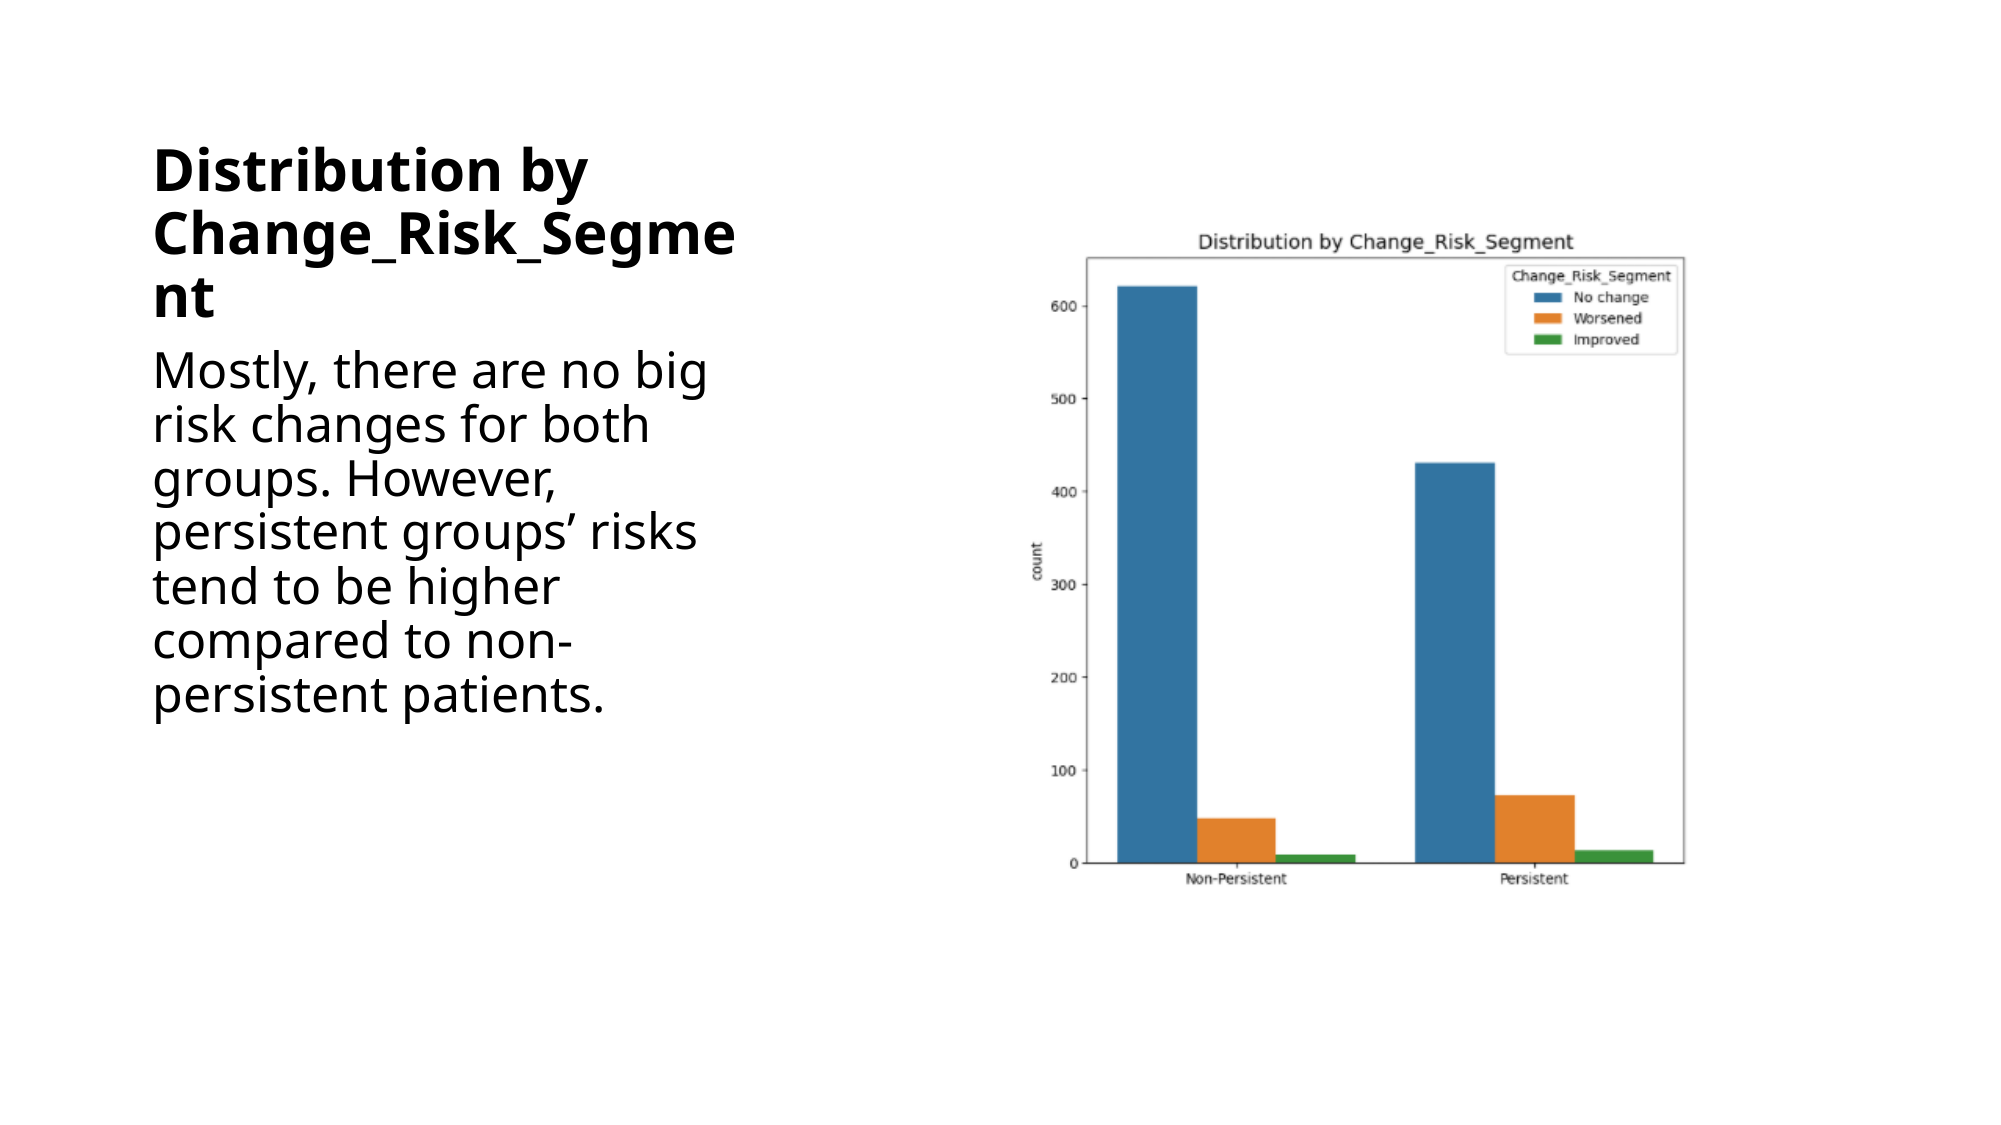

# Distribution by Change_Risk_Segment
Mostly, there are no big risk changes for both groups. However, persistent groups’ risks tend to be higher compared to non-persistent patients.